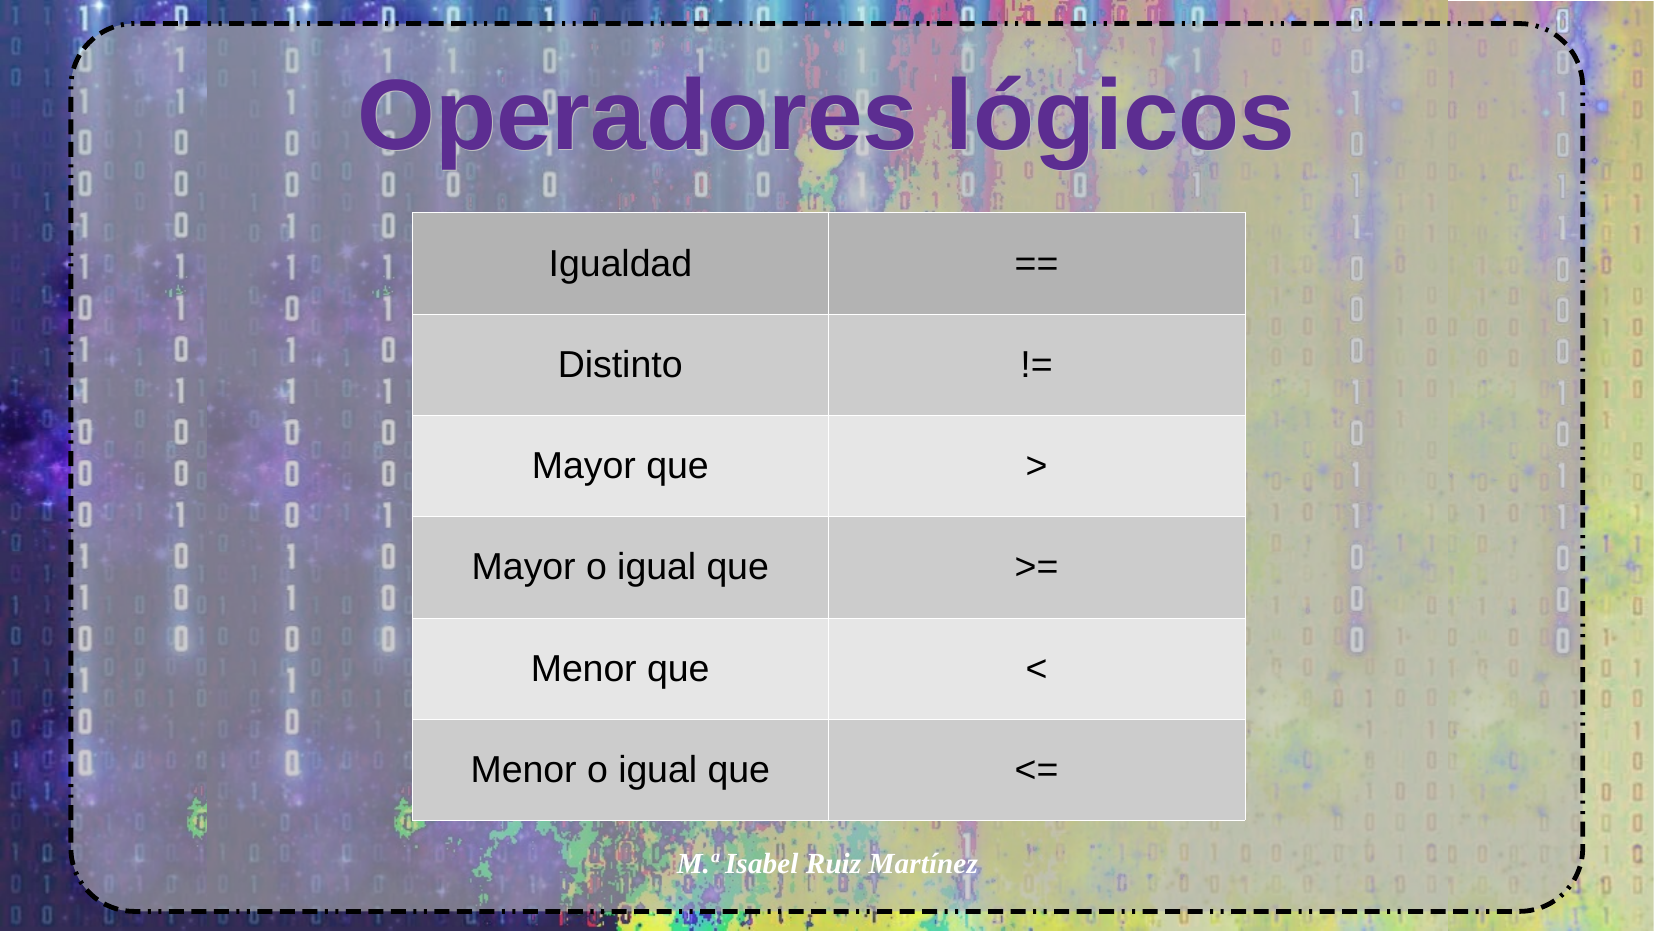

# Operadores lógicos
| Igualdad | == |
| --- | --- |
| Distinto | != |
| Mayor que | > |
| Mayor o igual que | >= |
| Menor que | < |
| Menor o igual que | <= |